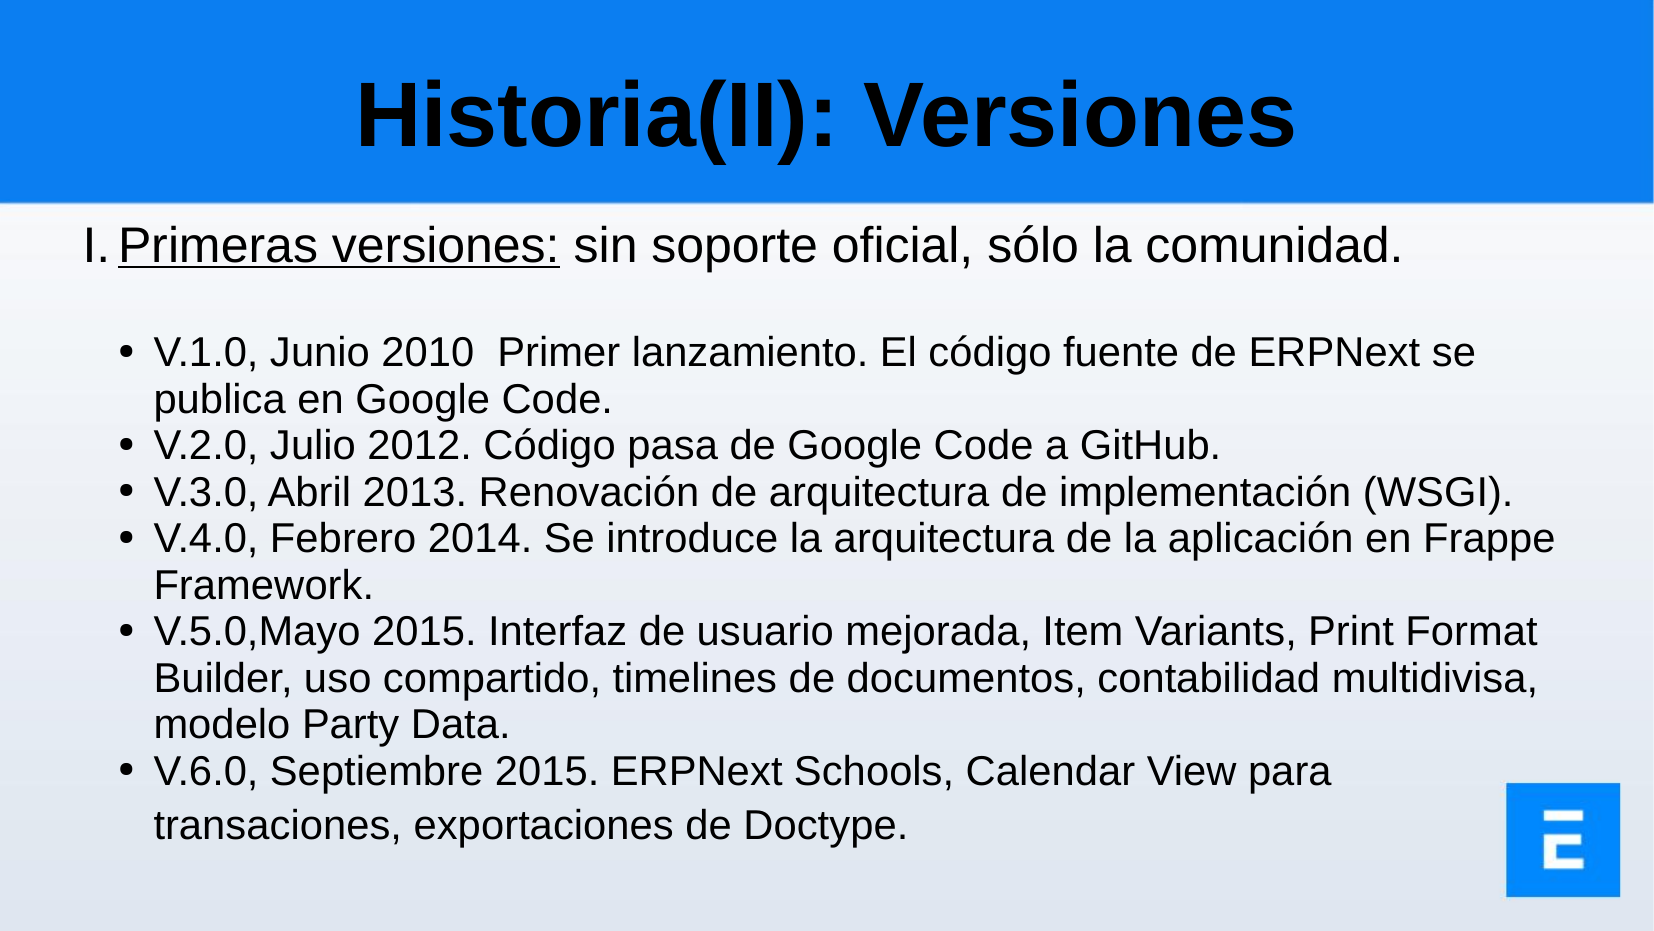

# Historia(II): Versiones
Primeras versiones: sin soporte oficial, sólo la comunidad.
V.1.0, Junio 2010 Primer lanzamiento. El código fuente de ERPNext se publica en Google Code.
V.2.0, Julio 2012. Código pasa de Google Code a GitHub.
V.3.0, Abril 2013. Renovación de arquitectura de implementación (WSGI).
V.4.0, Febrero 2014. Se introduce la arquitectura de la aplicación en Frappe Framework.
V.5.0,Mayo 2015. Interfaz de usuario mejorada, Item Variants, Print Format Builder, uso compartido, timelines de documentos, contabilidad multidivisa, modelo Party Data.
V.6.0, Septiembre 2015. ERPNext Schools, Calendar View para transaciones, exportaciones de Doctype.